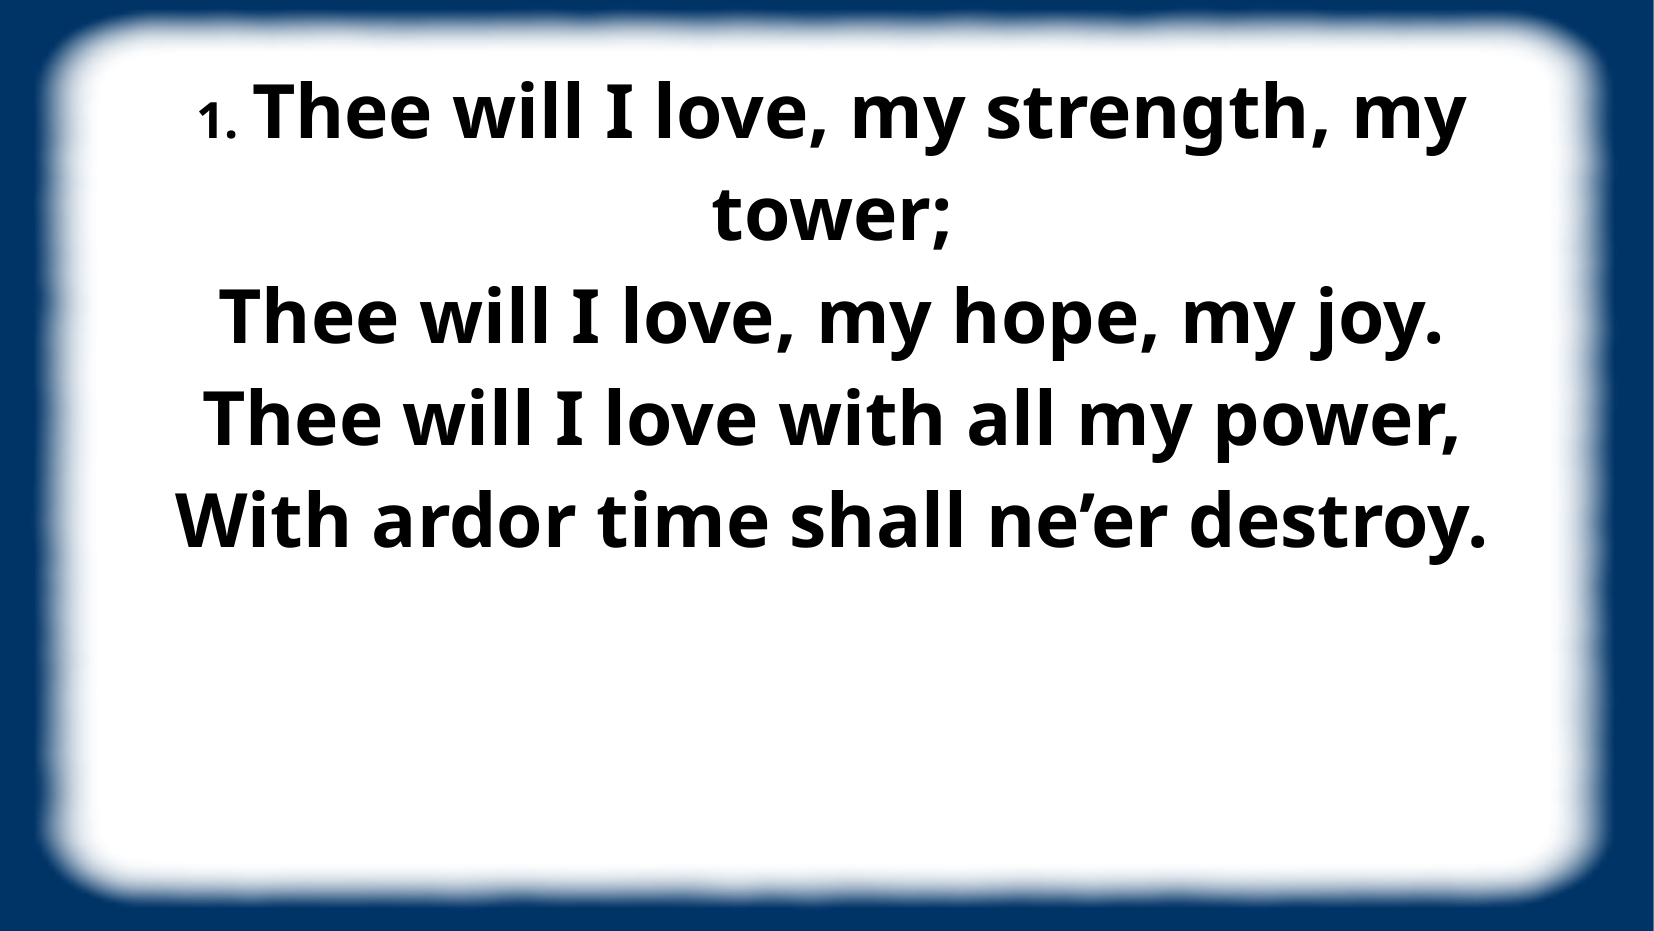

1. Thee will I love, my strength, my tower;
Thee will I love, my hope, my joy.
Thee will I love with all my power,
With ardor time shall ne’er destroy.